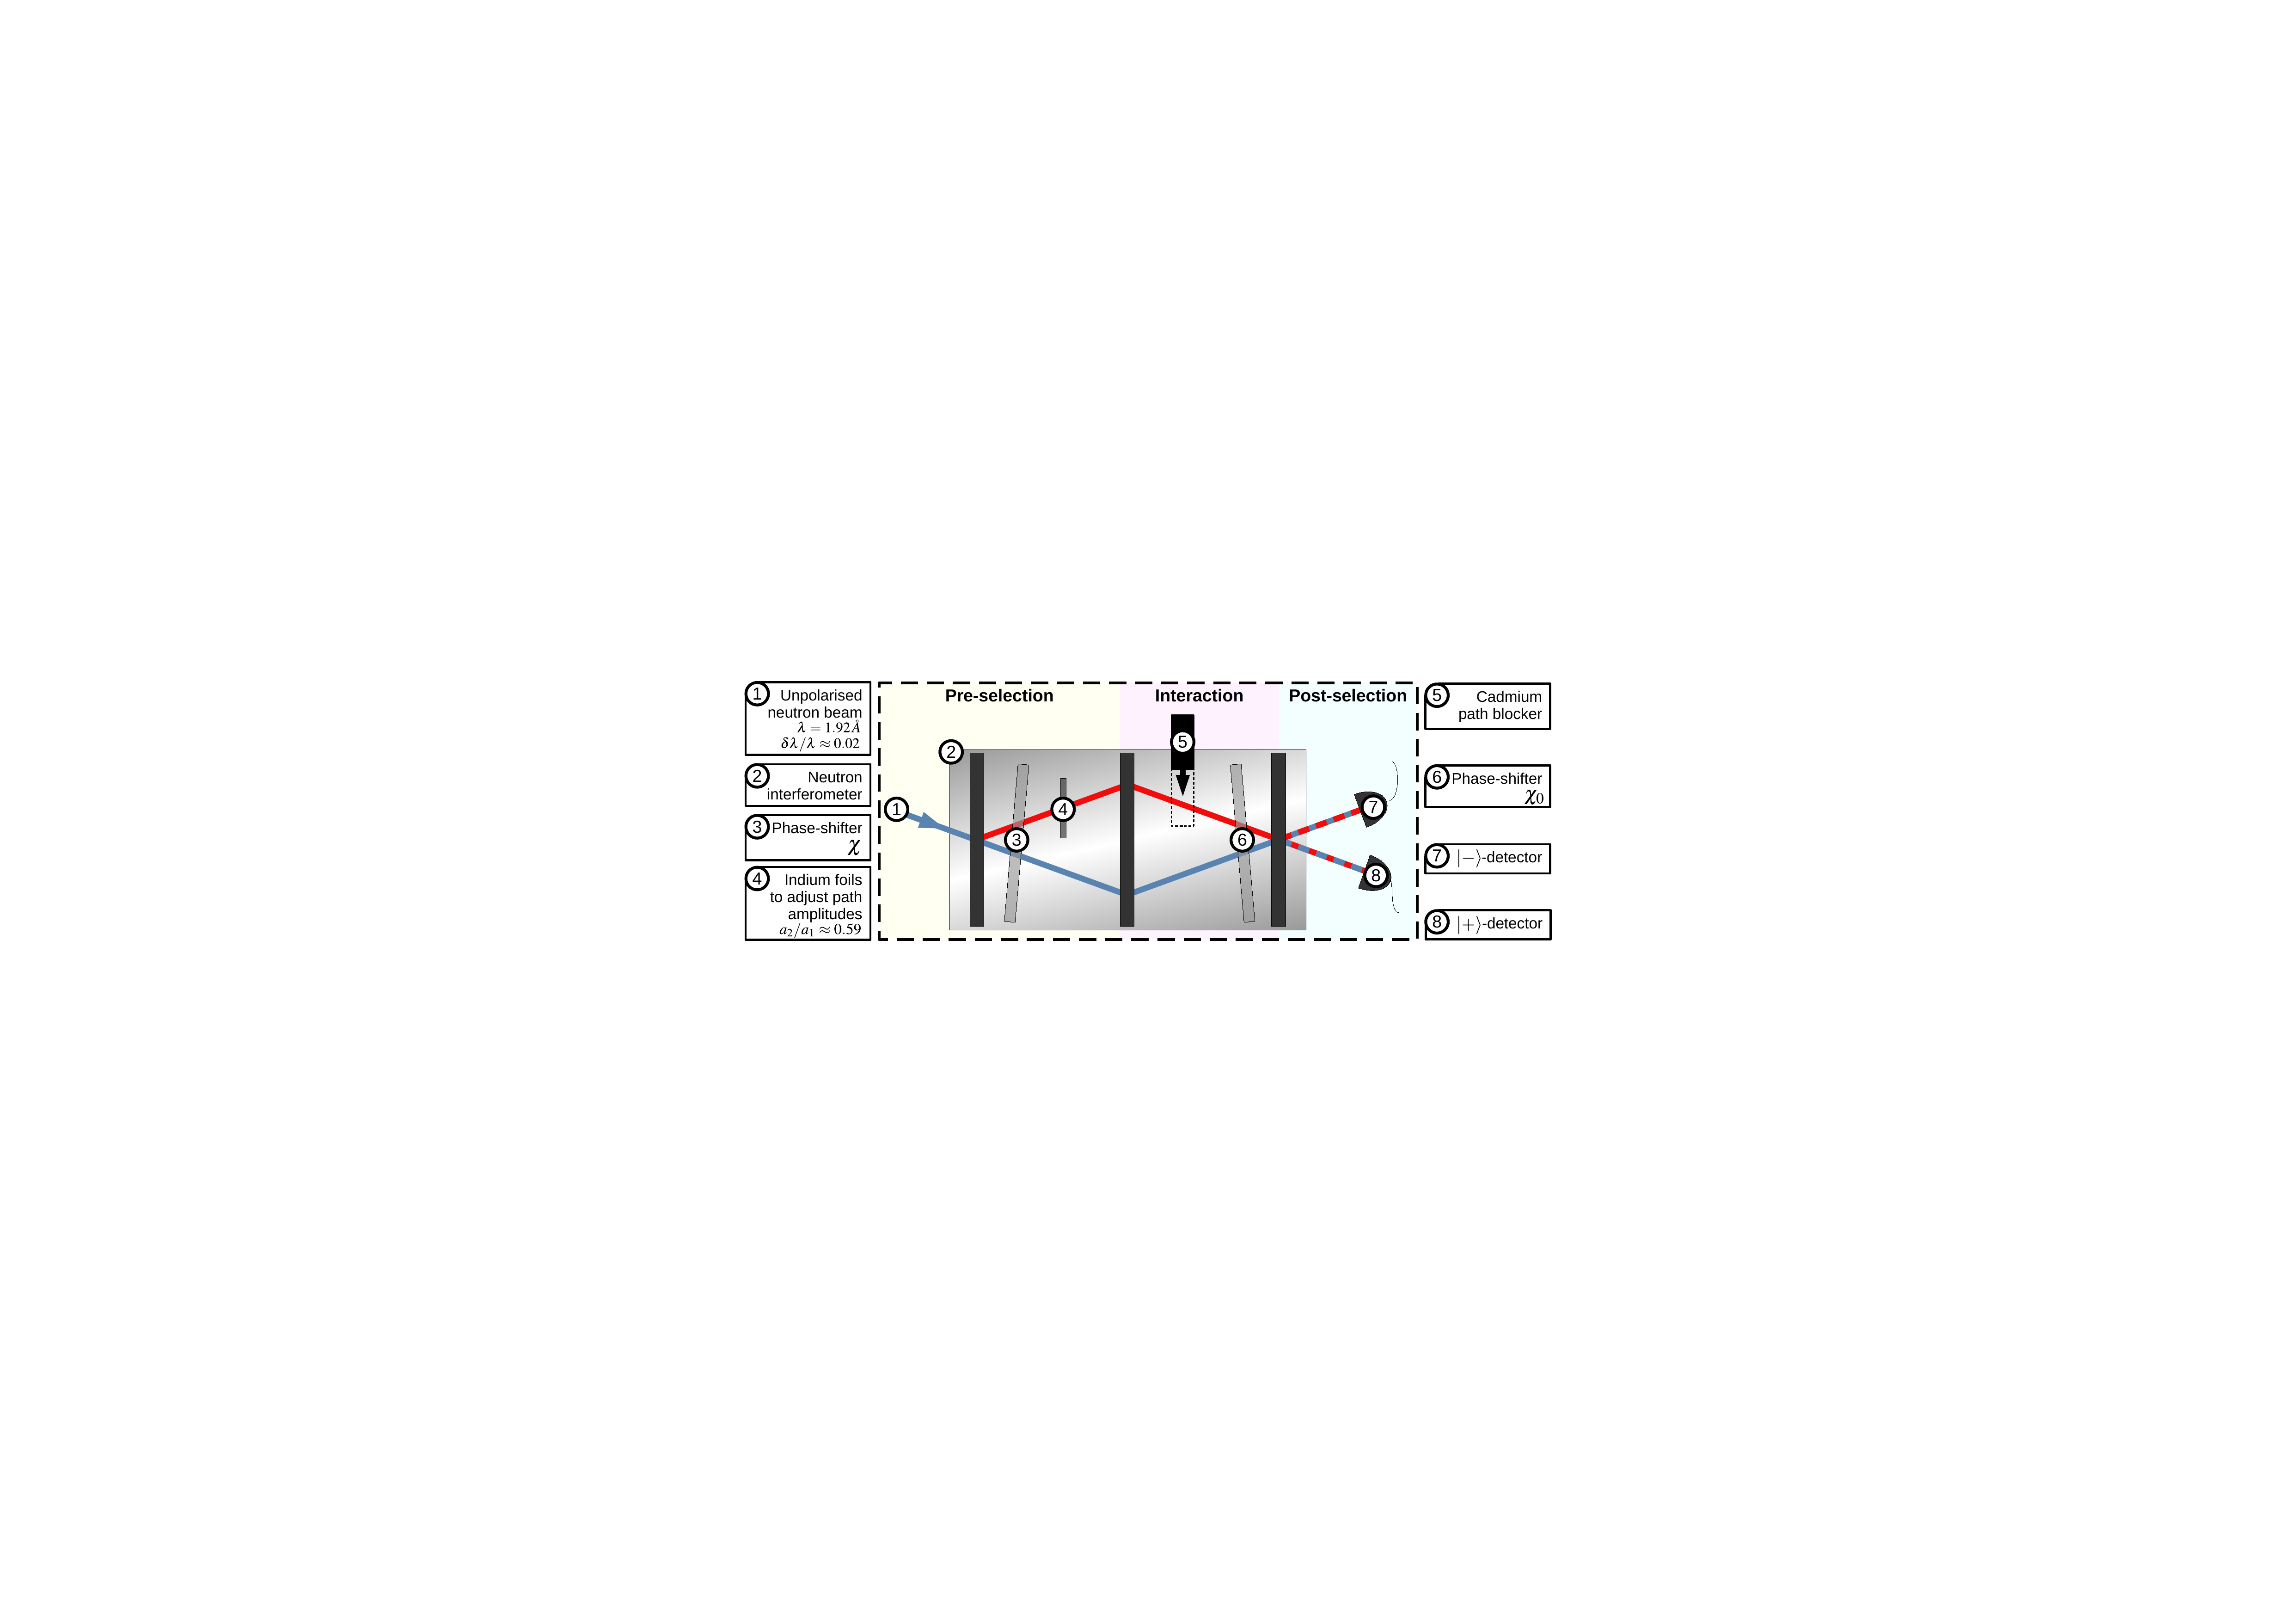

Unpolarised
neutron beam
1
Pre-selection
Interaction
Post-selection
 Cadmium
path blocker
5
5
2
 Neutron
interferometer
2
 Phase-shifter
6
7
1
4
 Phase-shifter
3
3
6
 -detector
7
8
 Indium foils
to adjust path
amplitudes
4
 -detector
8